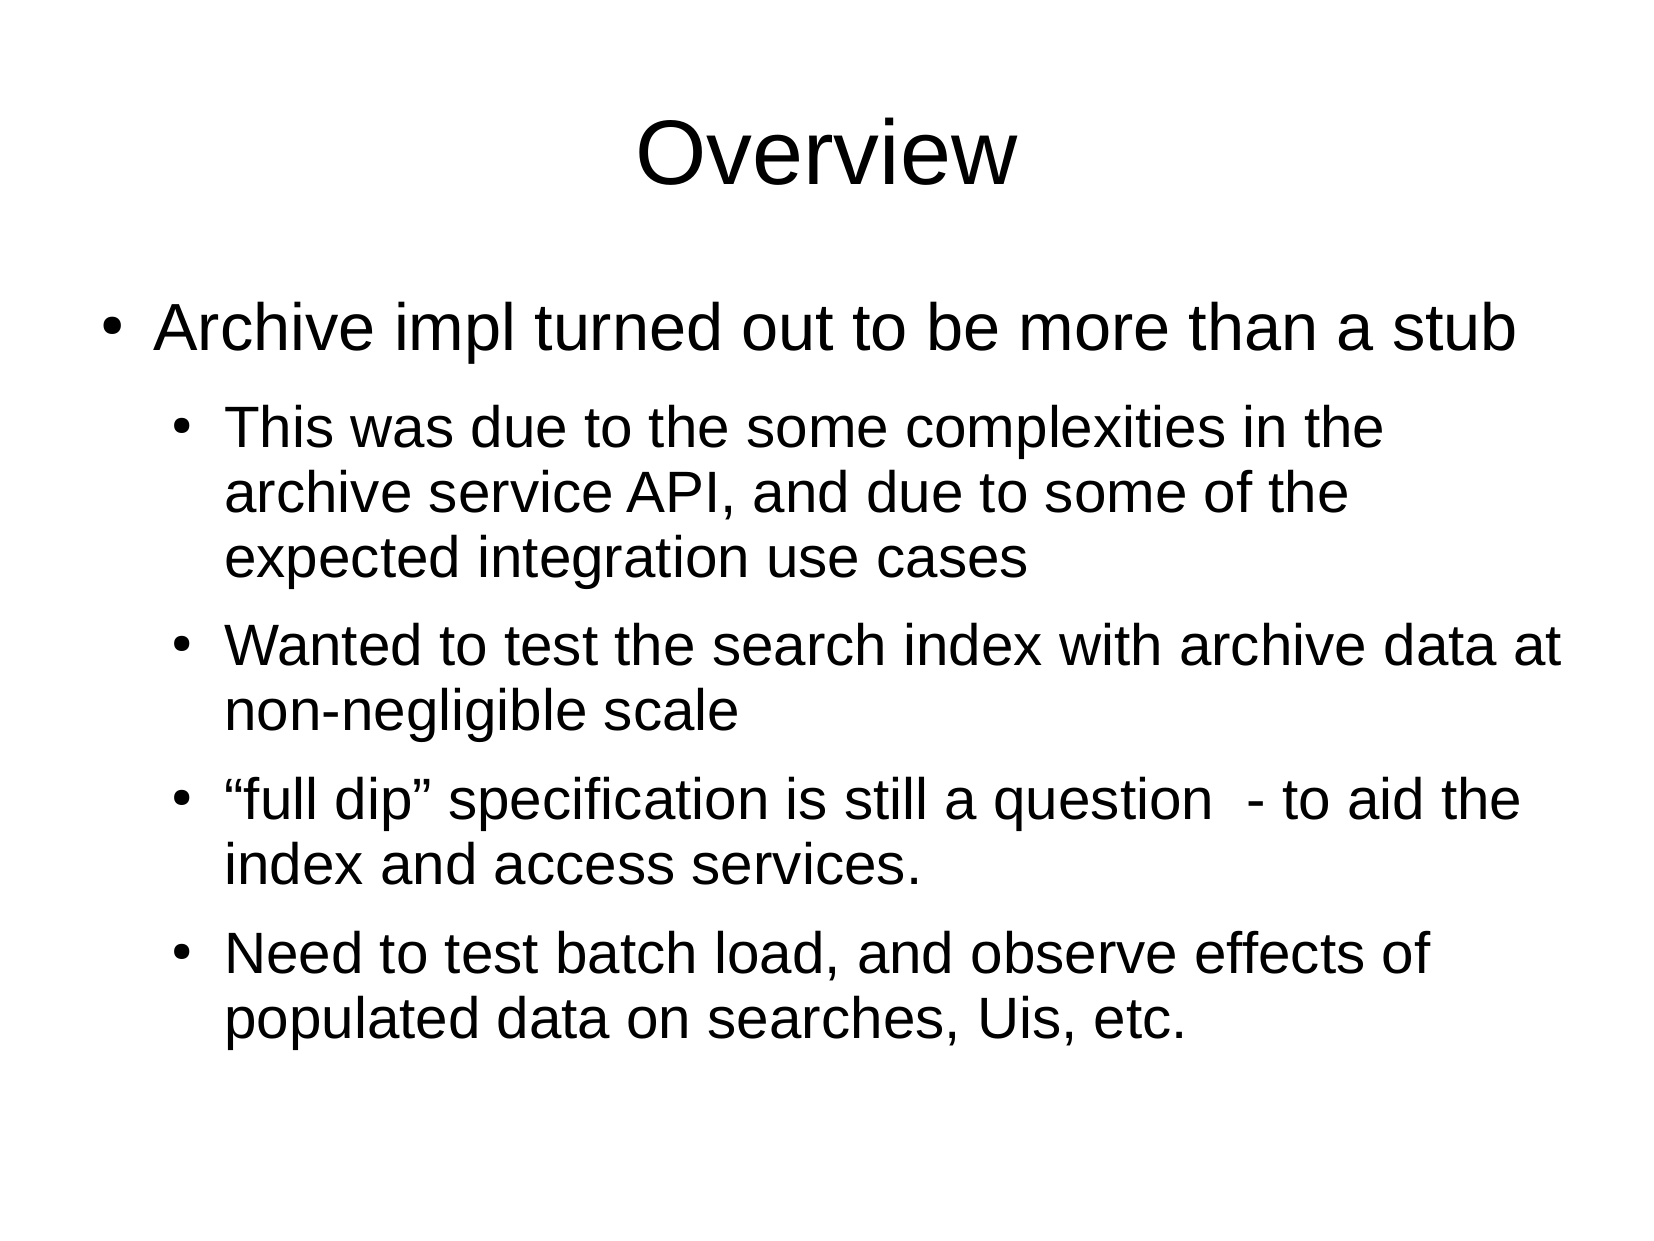

# Overview
Archive impl turned out to be more than a stub
This was due to the some complexities in the archive service API, and due to some of the expected integration use cases
Wanted to test the search index with archive data at non-negligible scale
“full dip” specification is still a question - to aid the index and access services.
Need to test batch load, and observe effects of populated data on searches, Uis, etc.